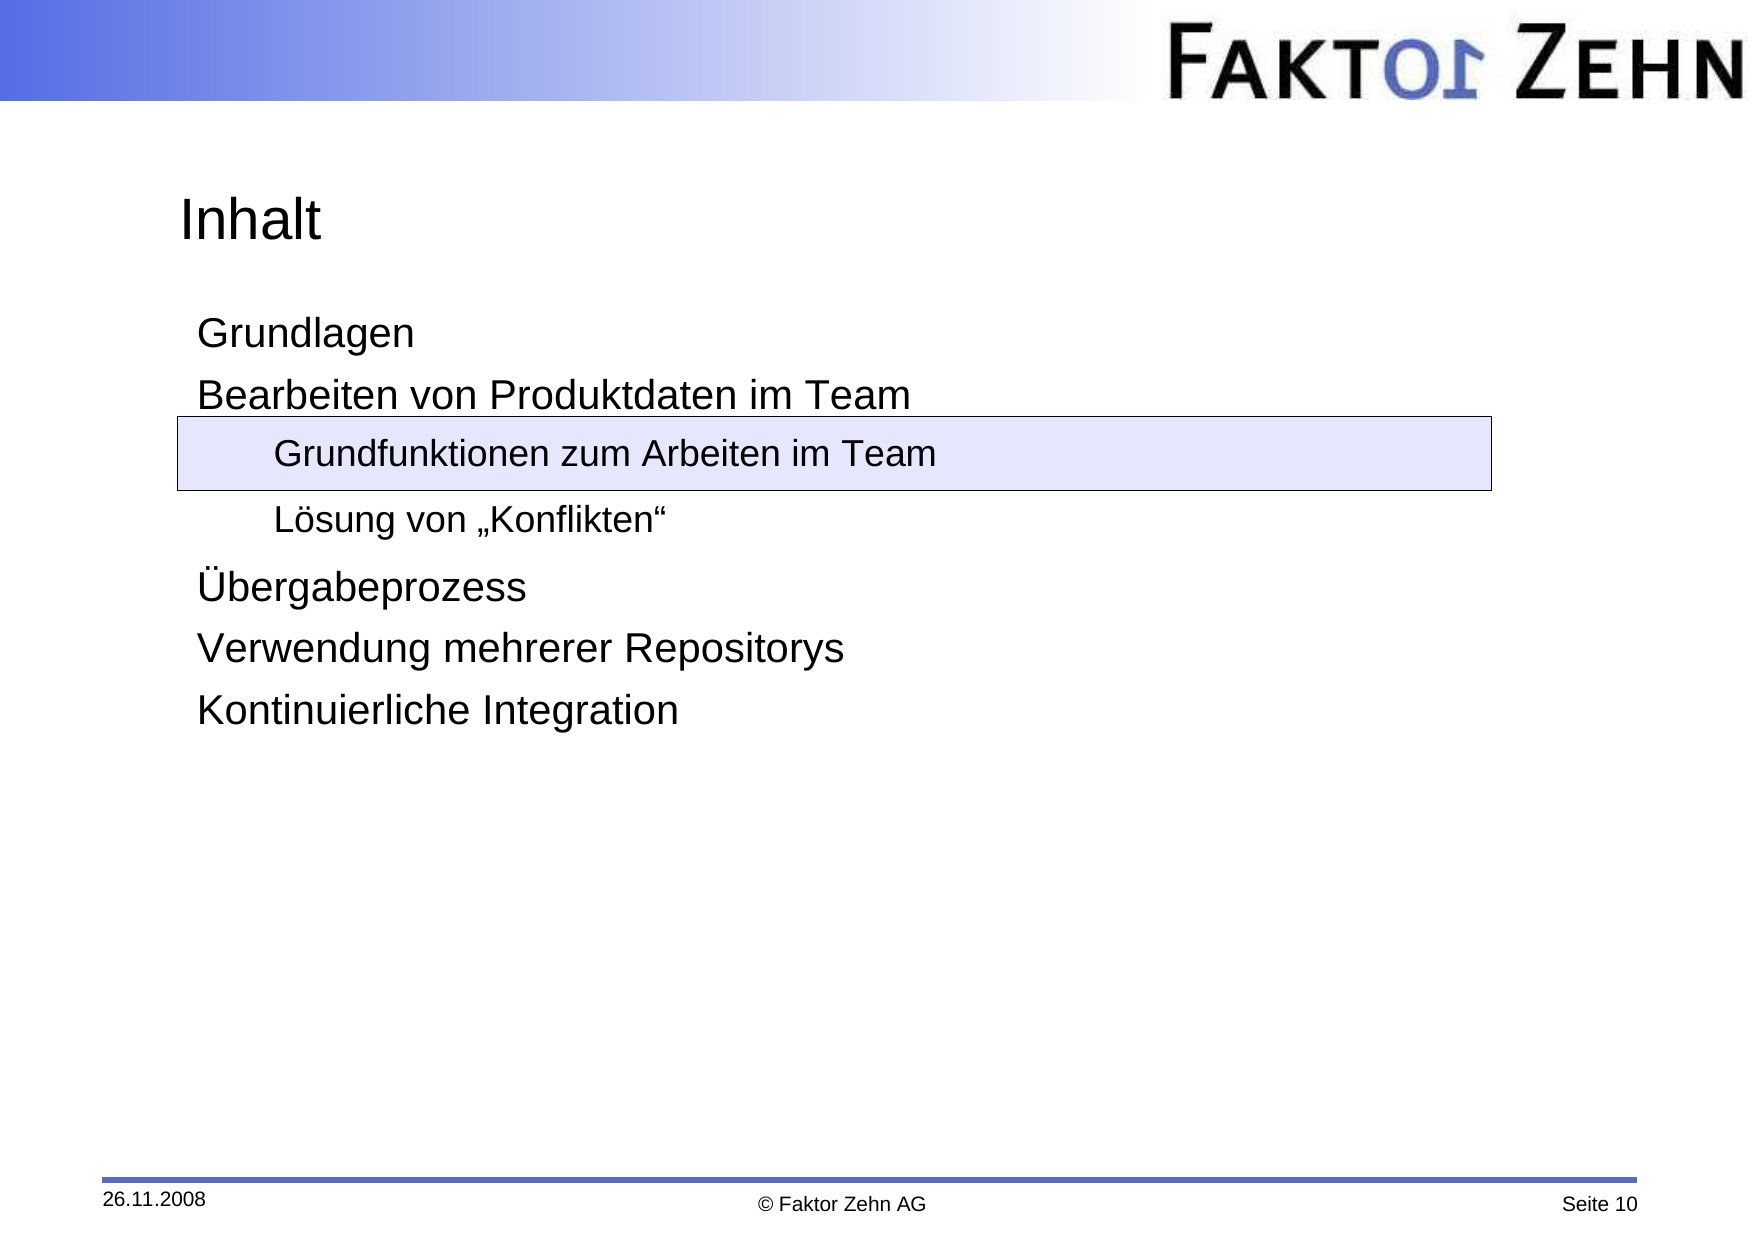

# Inhalt
Grundlagen
Bearbeiten von Produktdaten im Team
Grundfunktionen zum Arbeiten im Team
Lösung von „Konflikten“
Übergabeprozess
Verwendung mehrerer Repositorys
Kontinuierliche Integration